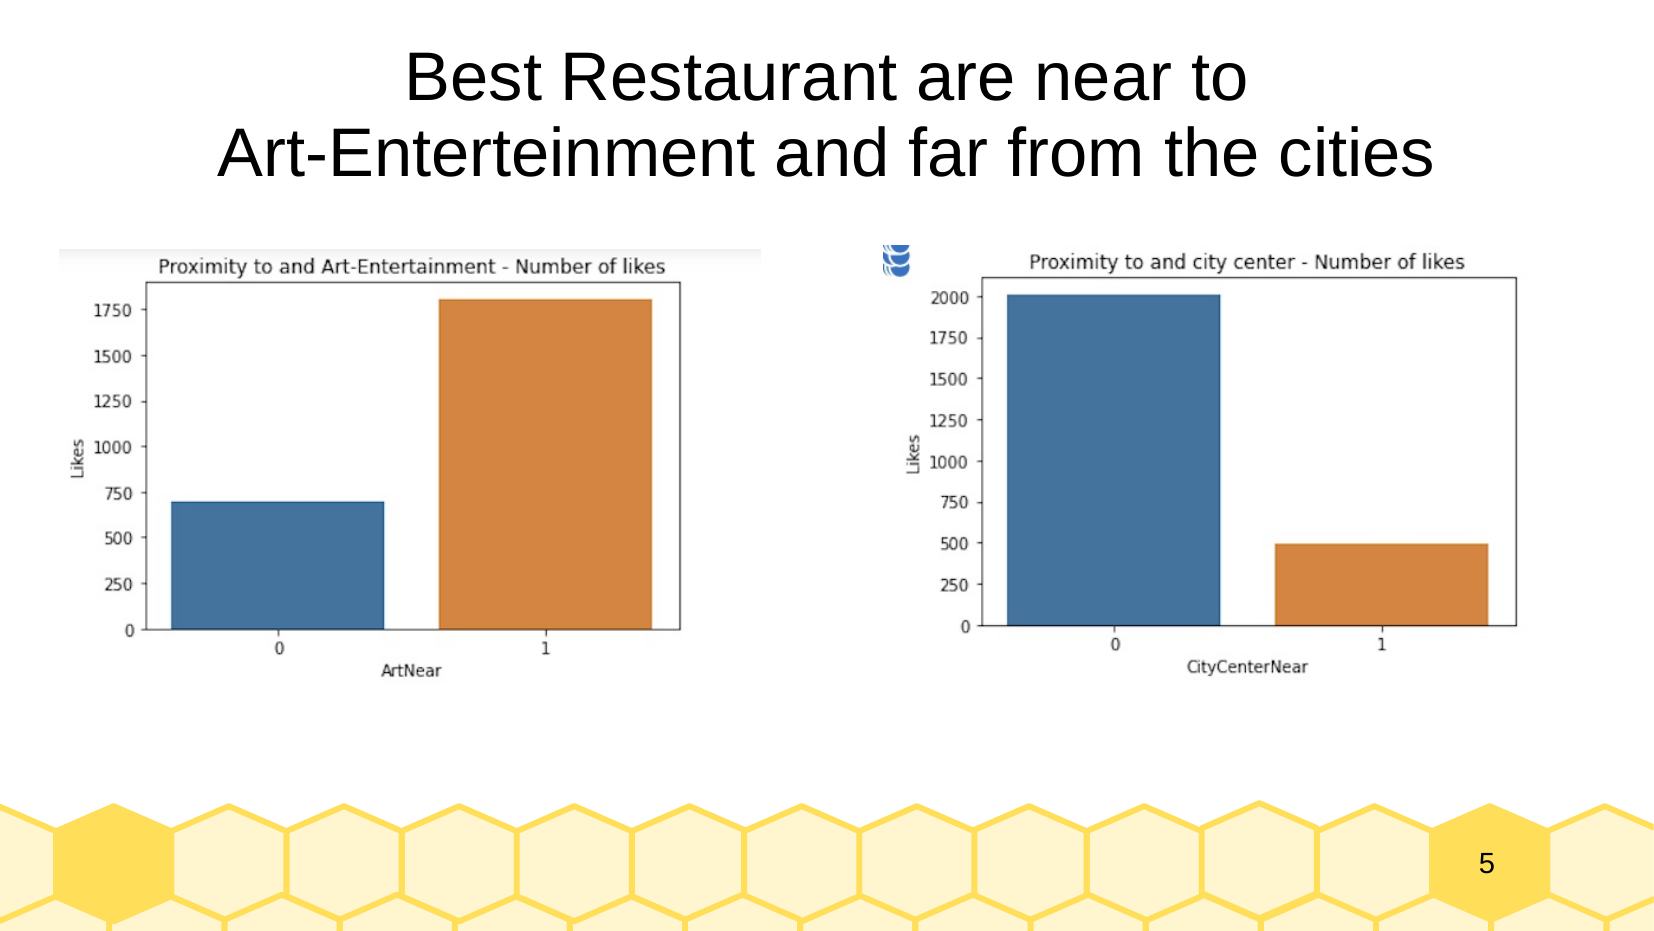

# Best Restaurant are near to Art-Enterteinment and far from the cities